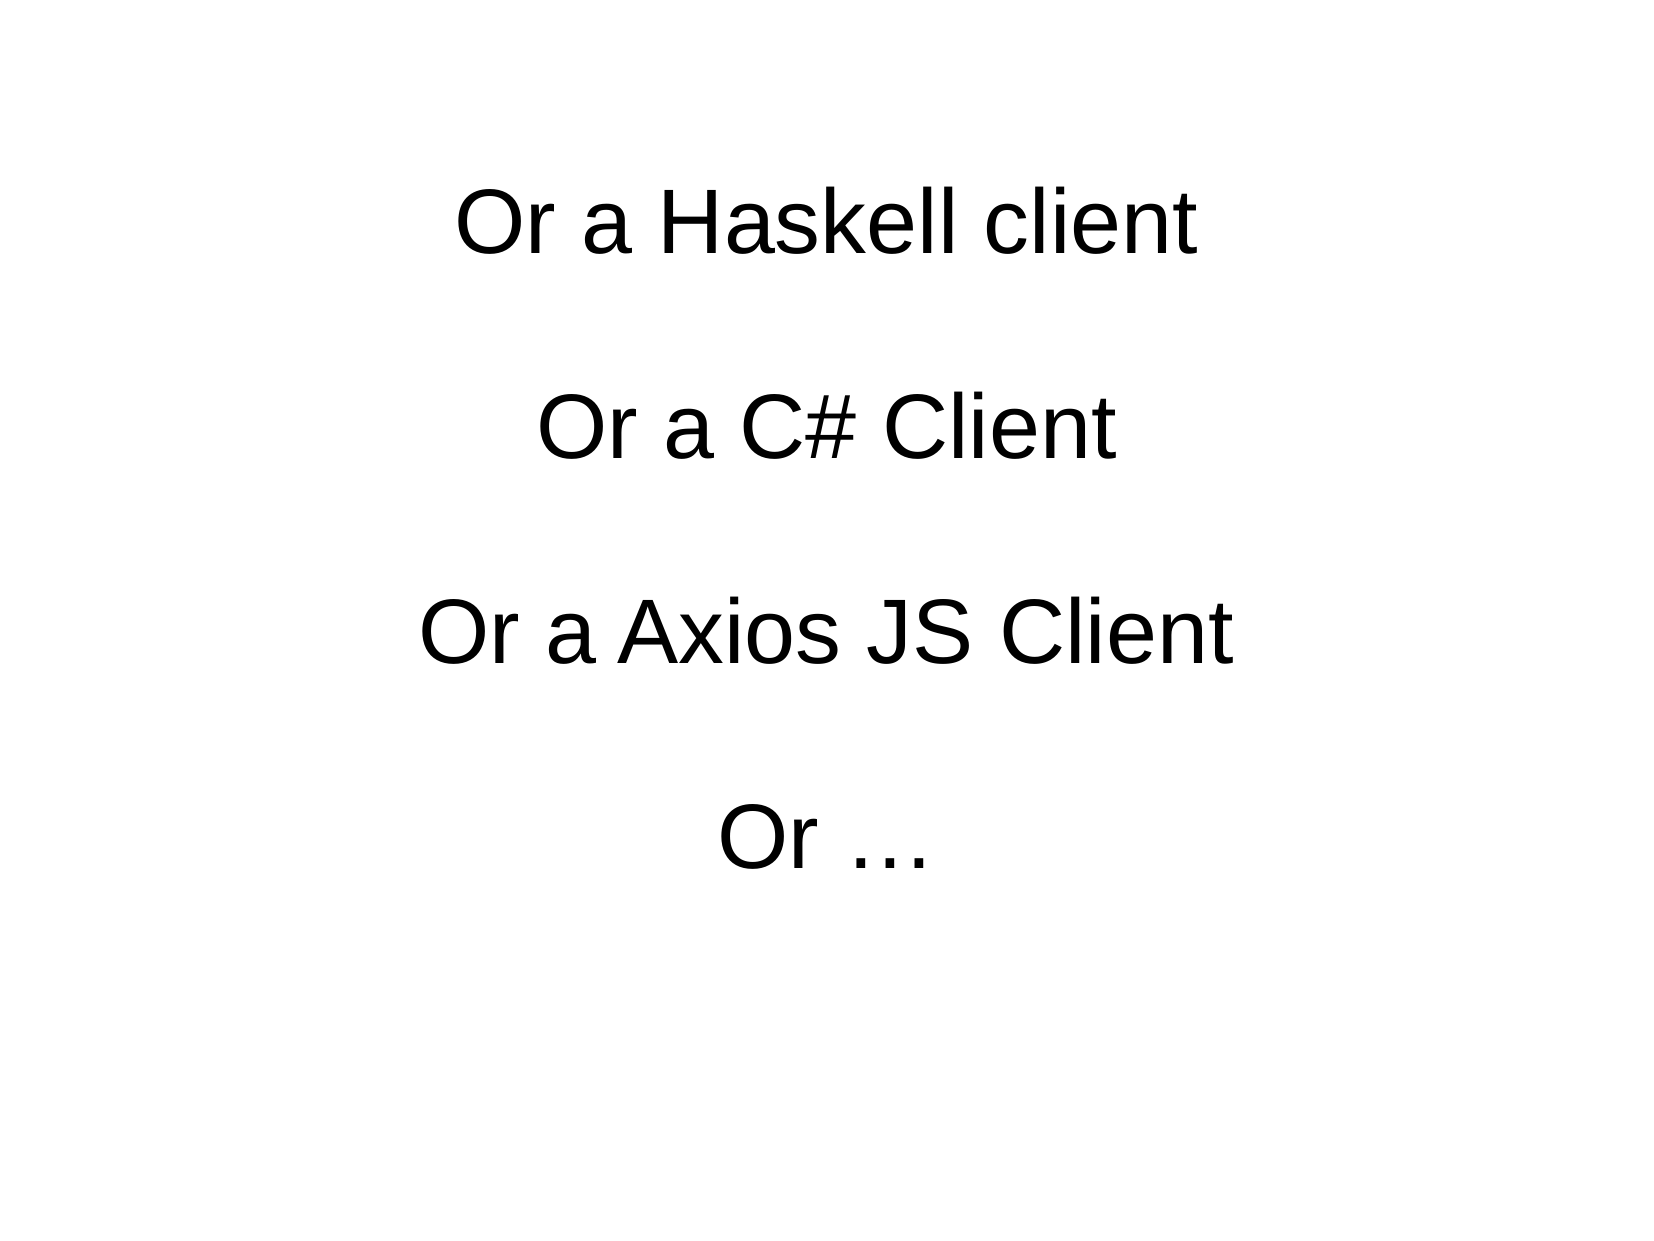

# Or a Haskell client
Or a C# Client
Or a Axios JS Client
Or …